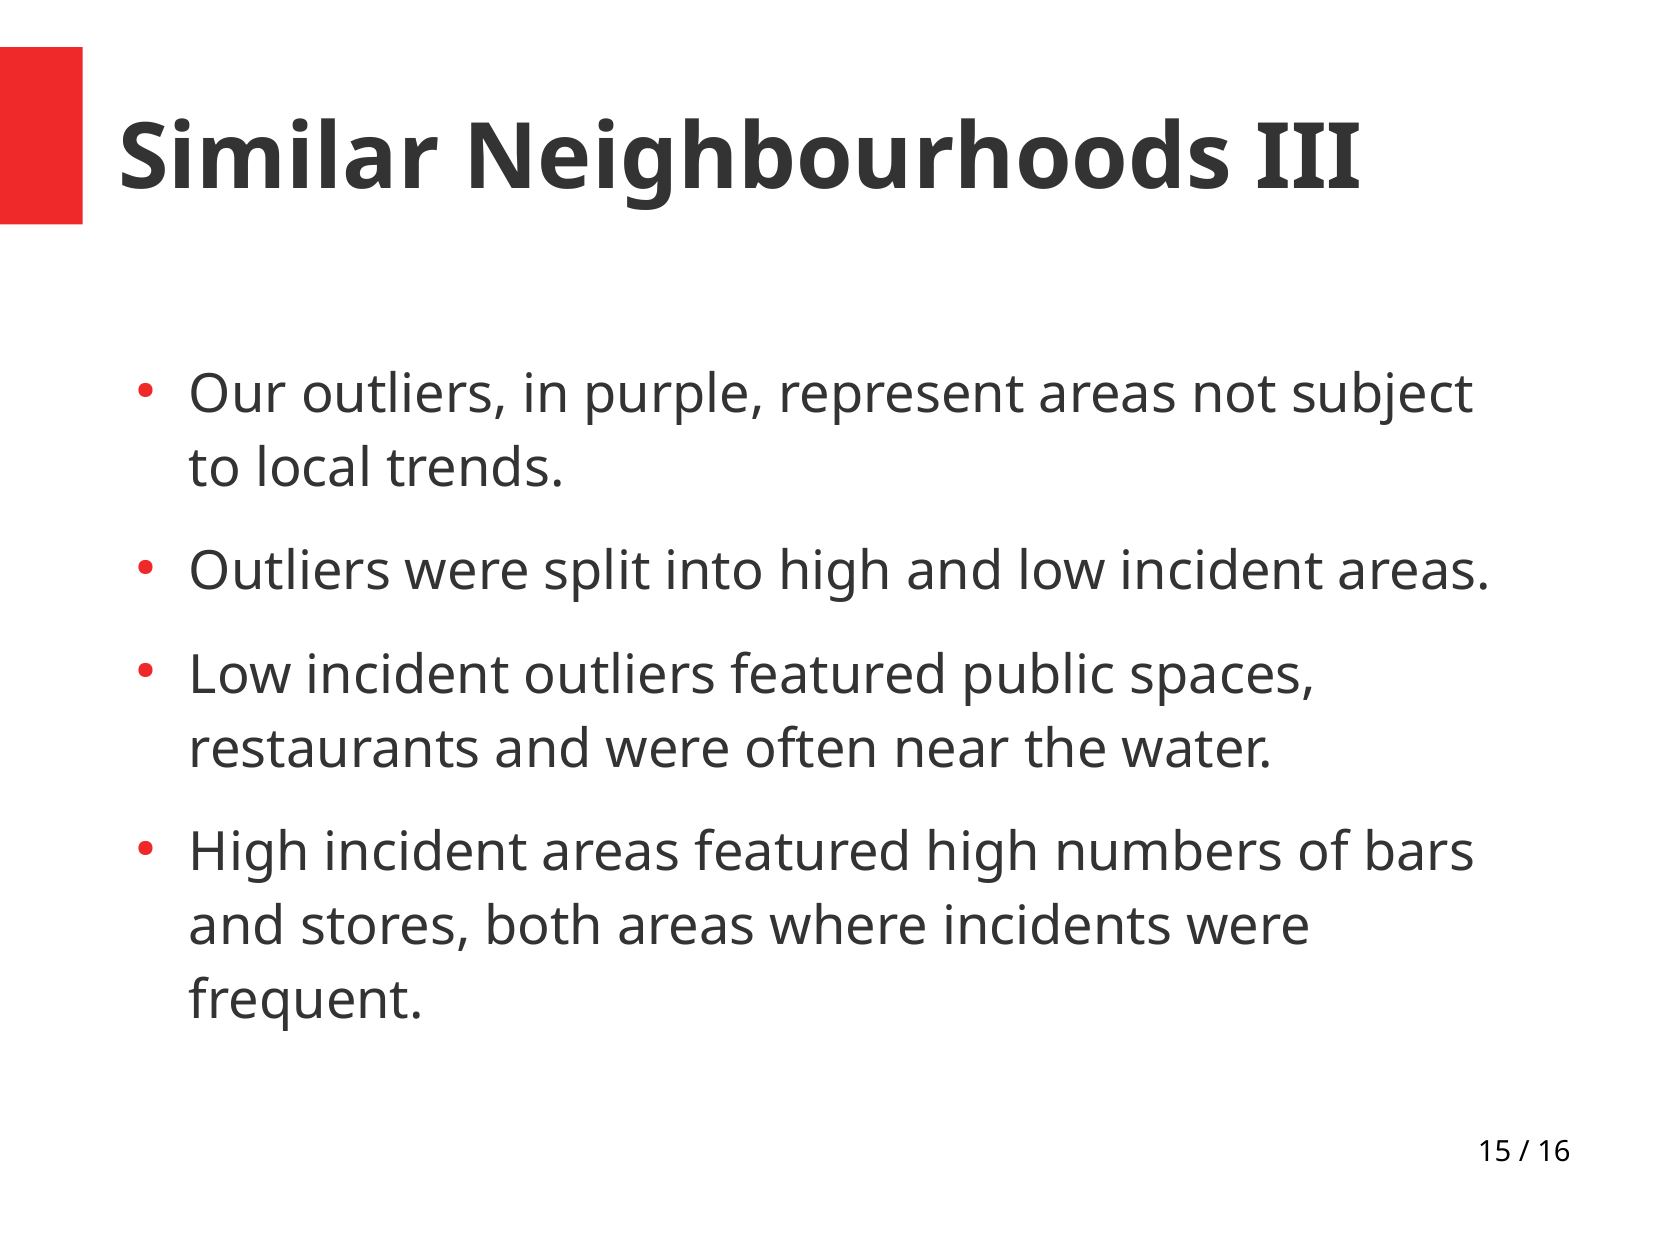

# Similar Neighbourhoods III
Our outliers, in purple, represent areas not subject to local trends.
Outliers were split into high and low incident areas.
Low incident outliers featured public spaces, restaurants and were often near the water.
High incident areas featured high numbers of bars and stores, both areas where incidents were frequent.
15